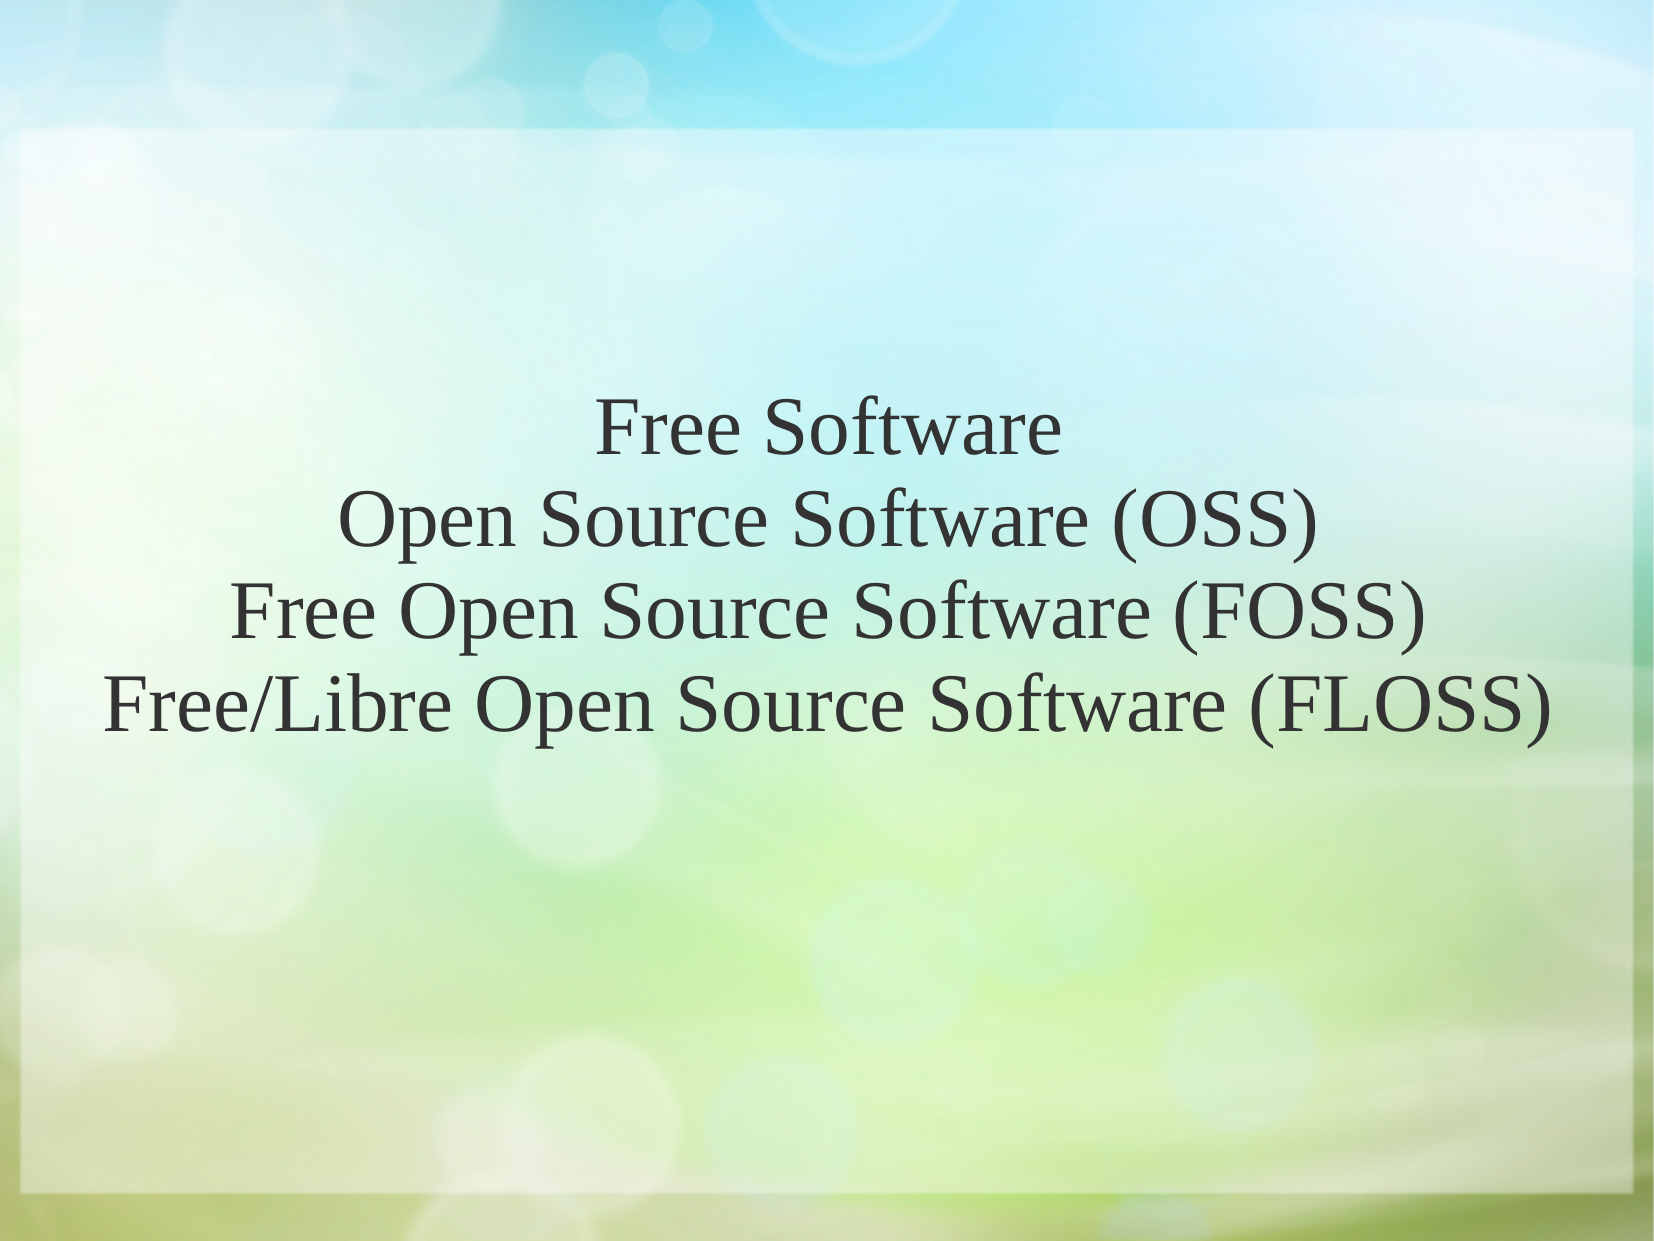

# Free Software
Open Source Software (OSS)
Free Open Source Software (FOSS)
Free/Libre Open Source Software (FLOSS)